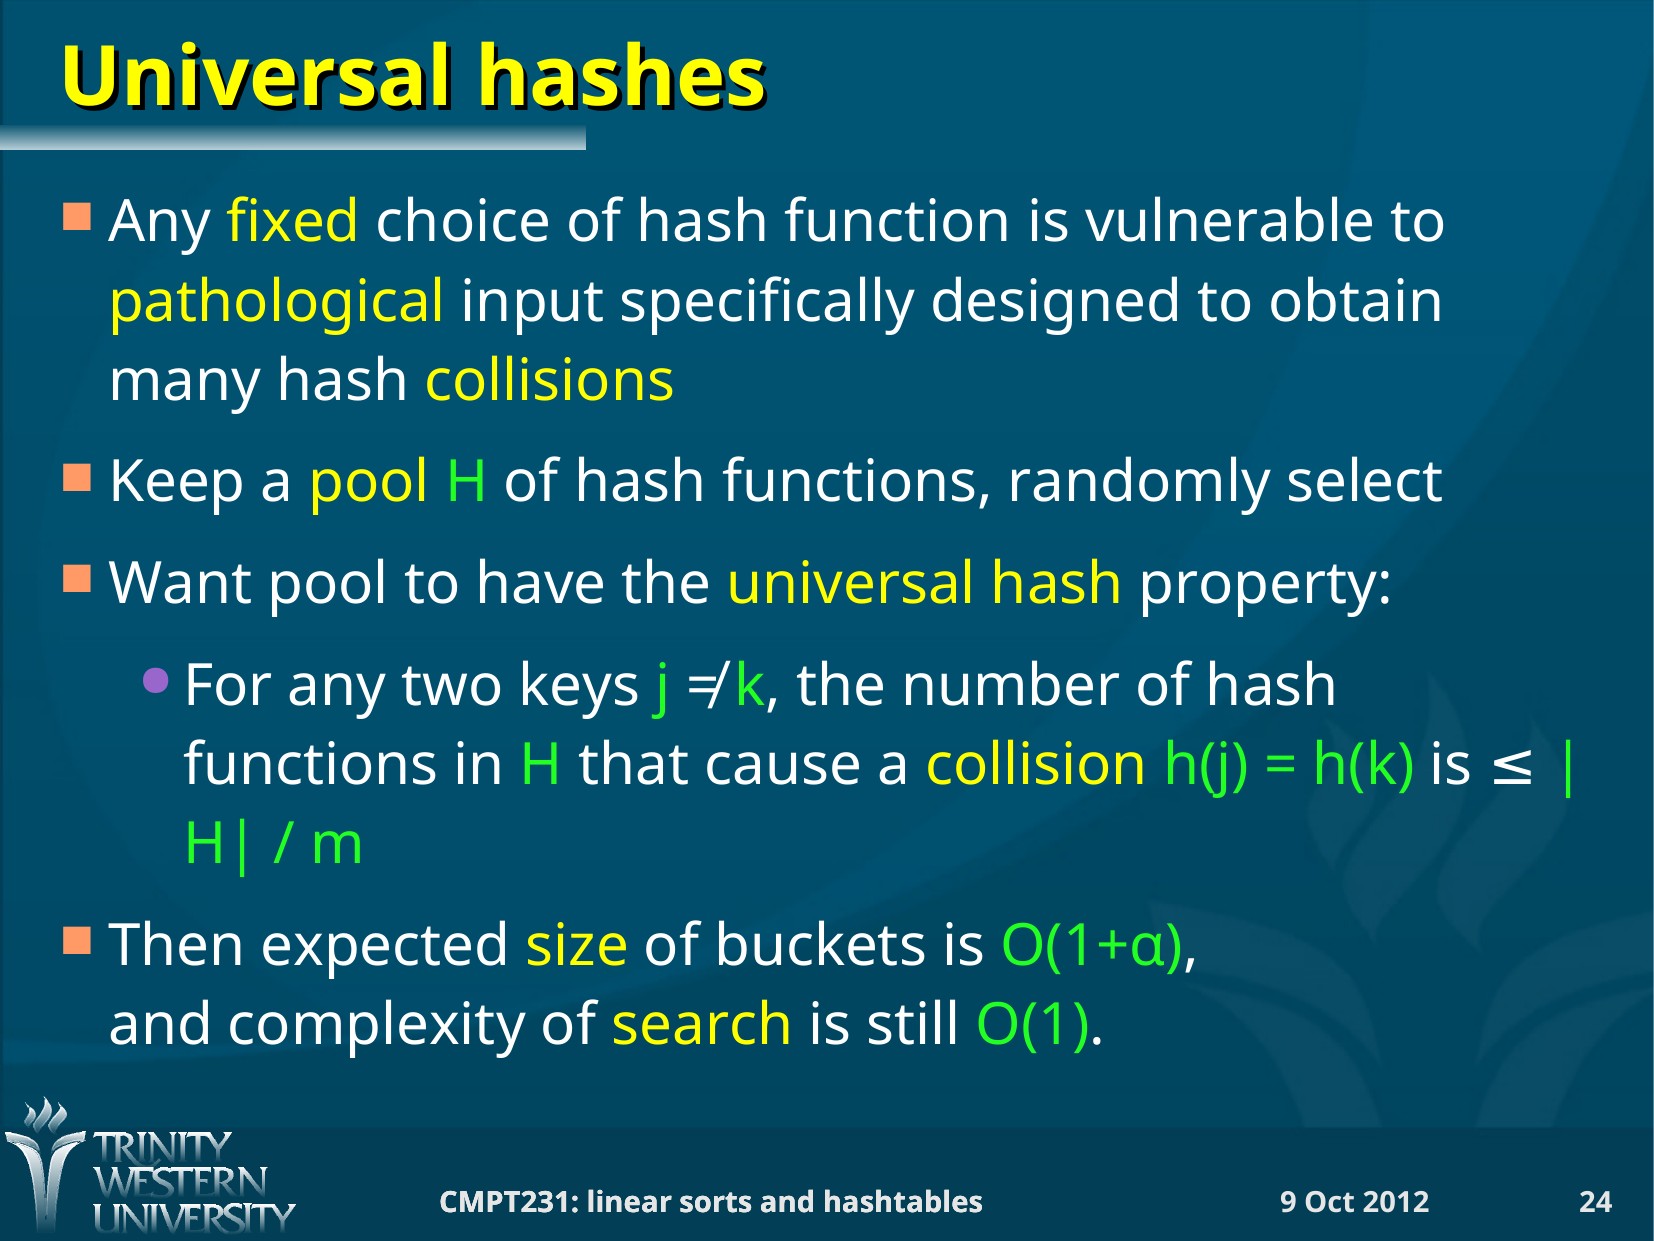

# Universal hashes
Any fixed choice of hash function is vulnerable to pathological input specifically designed to obtain many hash collisions
Keep a pool H of hash functions, randomly select
Want pool to have the universal hash property:
For any two keys j ≠ k, the number of hash functions in H that cause a collision h(j) = h(k) is ≤ |H| / m
Then expected size of buckets is O(1+α),
and complexity of search is still O(1).
CMPT231: linear sorts and hashtables
9 Oct 2012
24